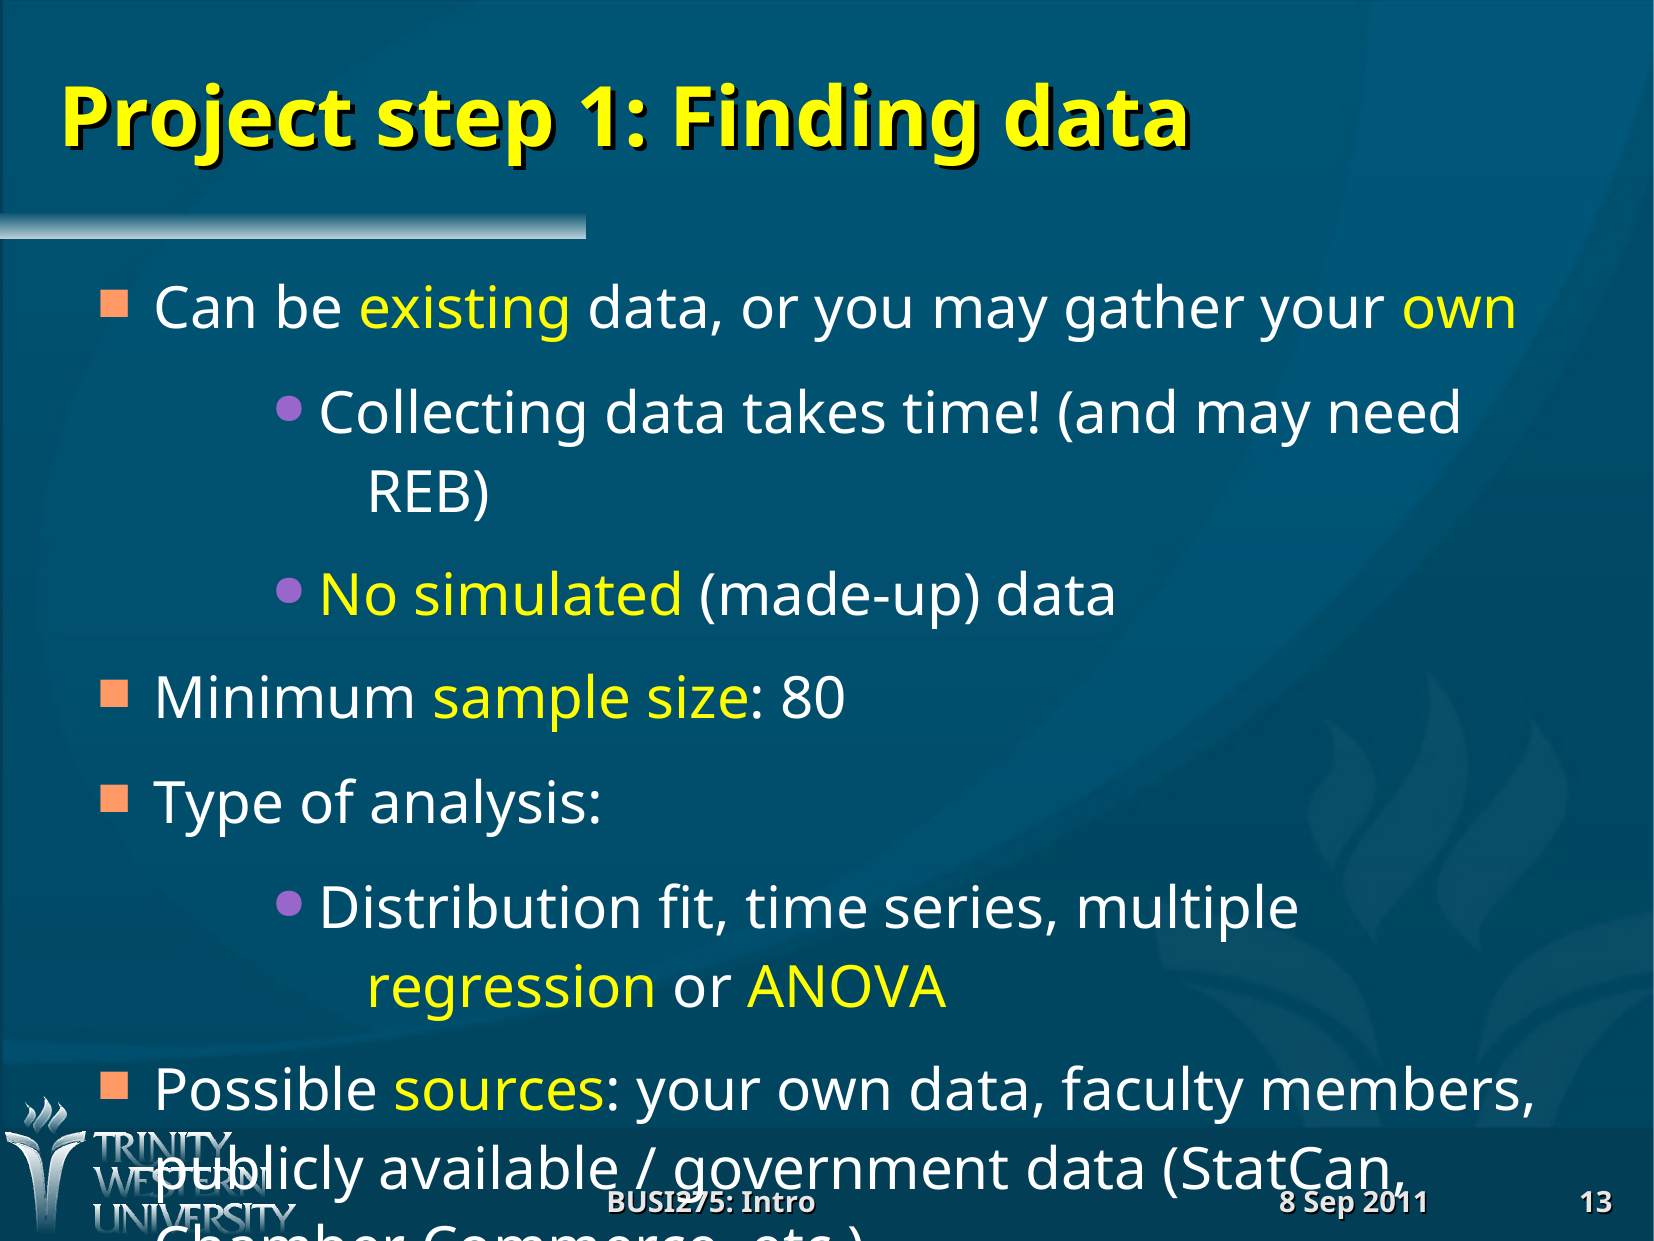

# Project step 1: Finding data
Can be existing data, or you may gather your own
Collecting data takes time! (and may need REB)
No simulated (made-up) data
Minimum sample size: 80
Type of analysis:
Distribution fit, time series, multiple regression or ANOVA
Possible sources: your own data, faculty members, publicly available / government data (StatCan, Chamber Commerce, etc.)
BUSI275: Intro
8 Sep 2011
13